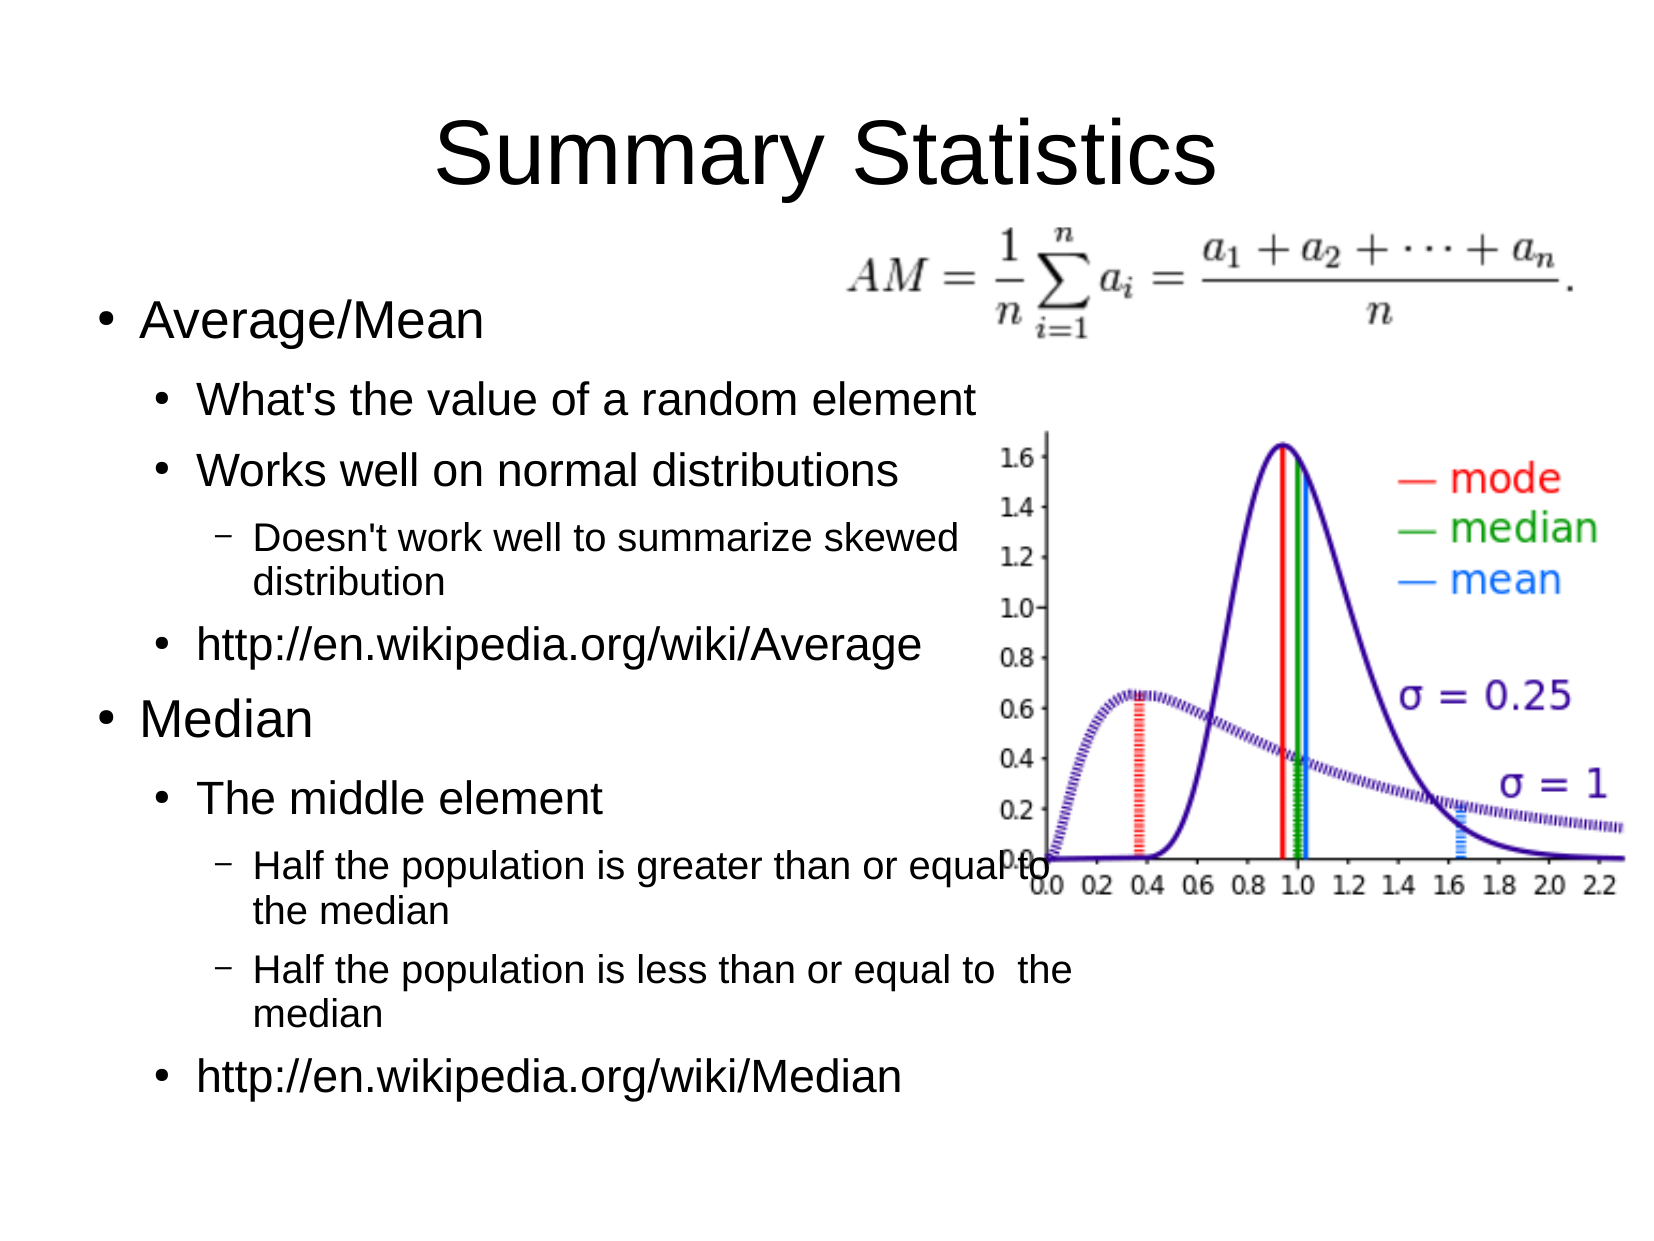

# Summary Statistics
Average/Mean
What's the value of a random element
Works well on normal distributions
Doesn't work well to summarize skewed distribution
http://en.wikipedia.org/wiki/Average
Median
The middle element
Half the population is greater than or equal to the median
Half the population is less than or equal to the median
http://en.wikipedia.org/wiki/Median